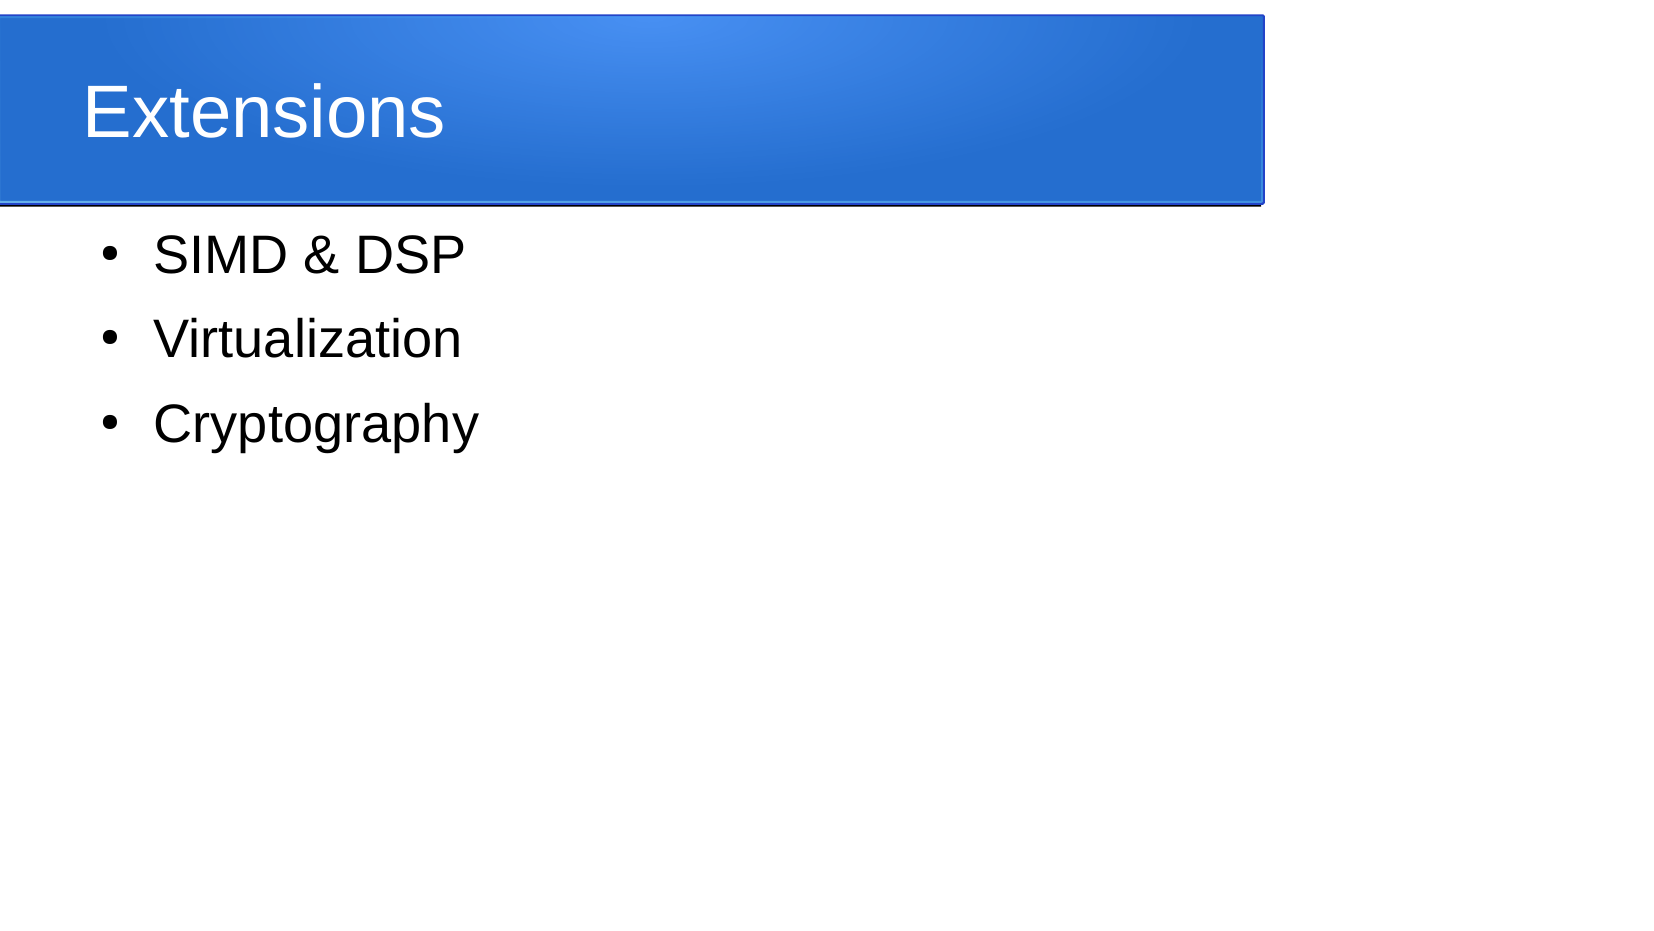

# Extensions
SIMD & DSP
Virtualization
Cryptography